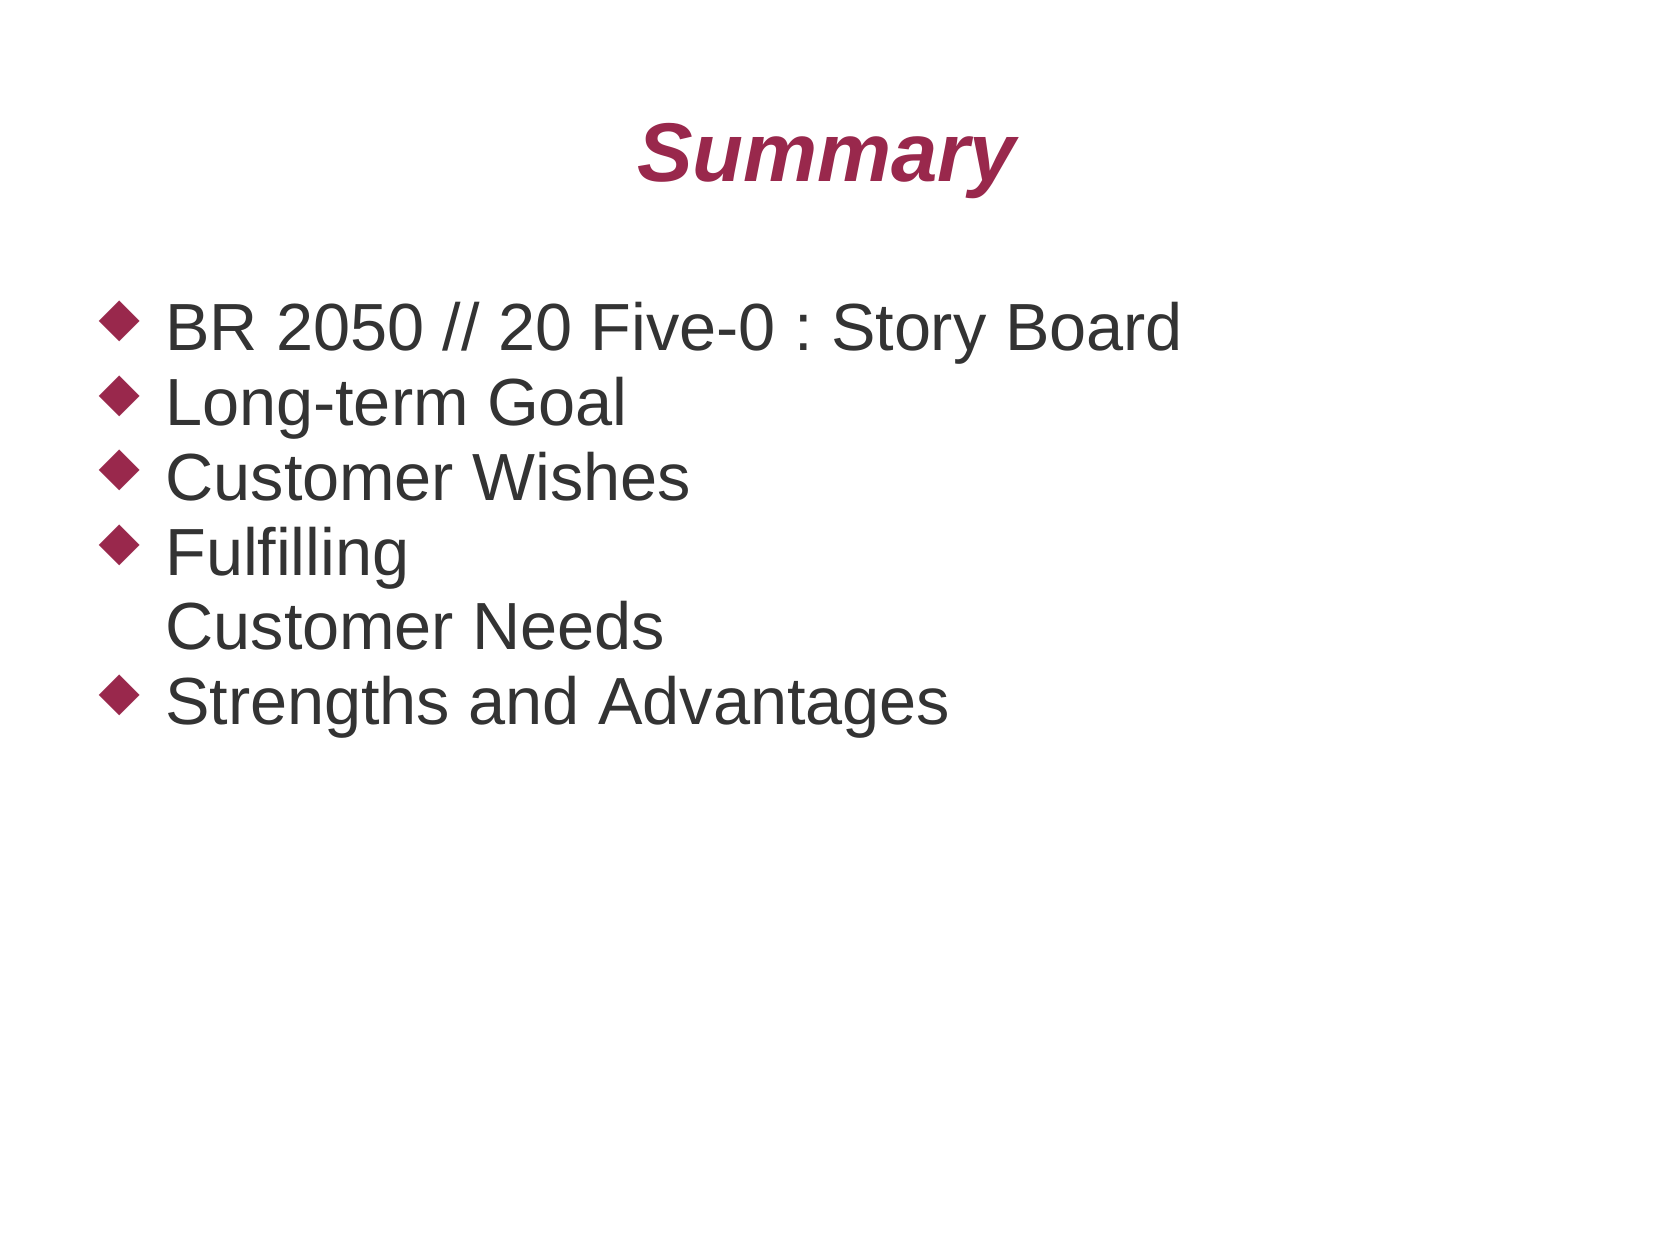

# Summary
BR 2050 // 20 Five-0 : Story Board
Long-term Goal
Customer Wishes
Fulfilling
Customer Needs
Strengths and Advantages